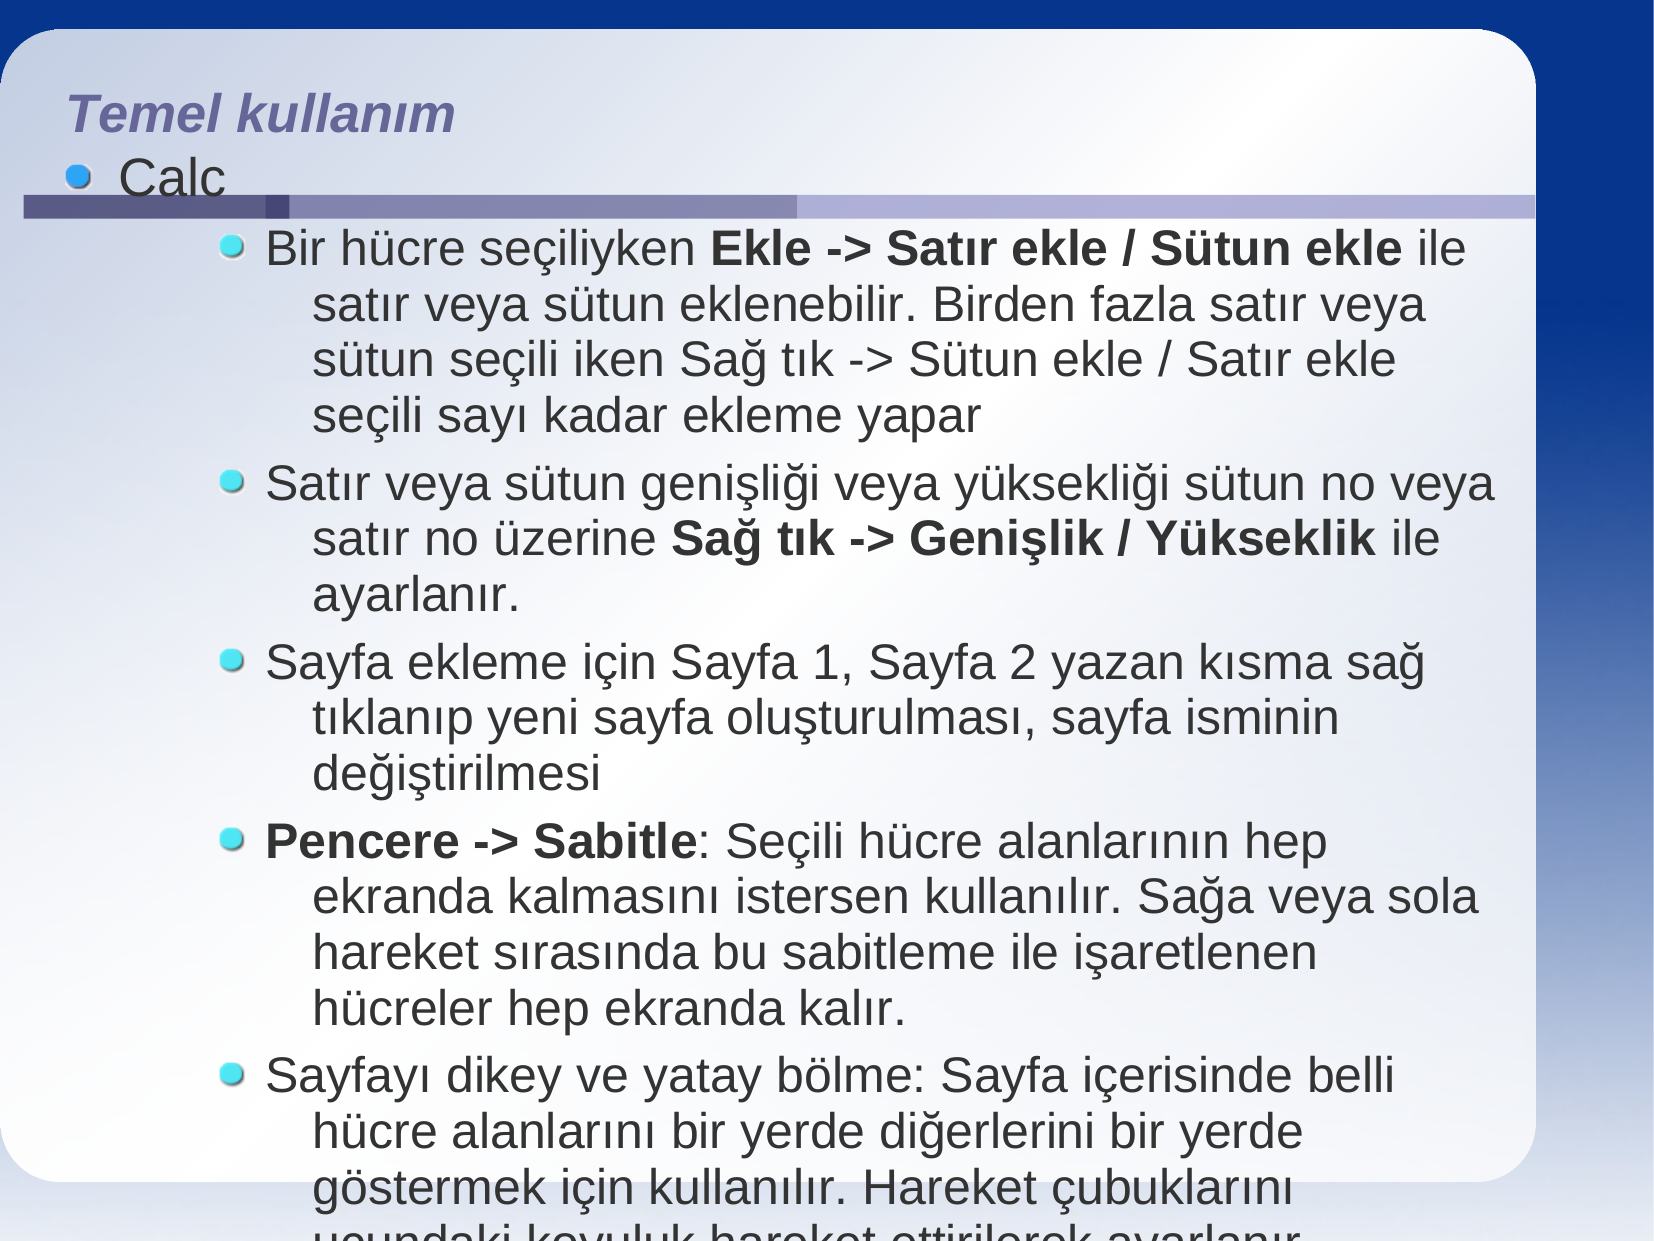

# Temel kullanım
Calc
Bir hücre seçiliyken Ekle -> Satır ekle / Sütun ekle ile satır veya sütun eklenebilir. Birden fazla satır veya sütun seçili iken Sağ tık -> Sütun ekle / Satır ekle seçili sayı kadar ekleme yapar
Satır veya sütun genişliği veya yüksekliği sütun no veya satır no üzerine Sağ tık -> Genişlik / Yükseklik ile ayarlanır.
Sayfa ekleme için Sayfa 1, Sayfa 2 yazan kısma sağ tıklanıp yeni sayfa oluşturulması, sayfa isminin değiştirilmesi
Pencere -> Sabitle: Seçili hücre alanlarının hep ekranda kalmasını istersen kullanılır. Sağa veya sola hareket sırasında bu sabitleme ile işaretlenen hücreler hep ekranda kalır.
Sayfayı dikey ve yatay bölme: Sayfa içerisinde belli hücre alanlarını bir yerde diğerlerini bir yerde göstermek için kullanılır. Hareket çubuklarını ucundaki koyuluk hareket ettirilerek ayarlanır.
Hücreye çoklu satır ekleme: Yazarken Ctrl+Enter ile satır oluştulabilir. Veya Sağ tık -> Hücre biçimlendir -> Otomatik metin dağılımı